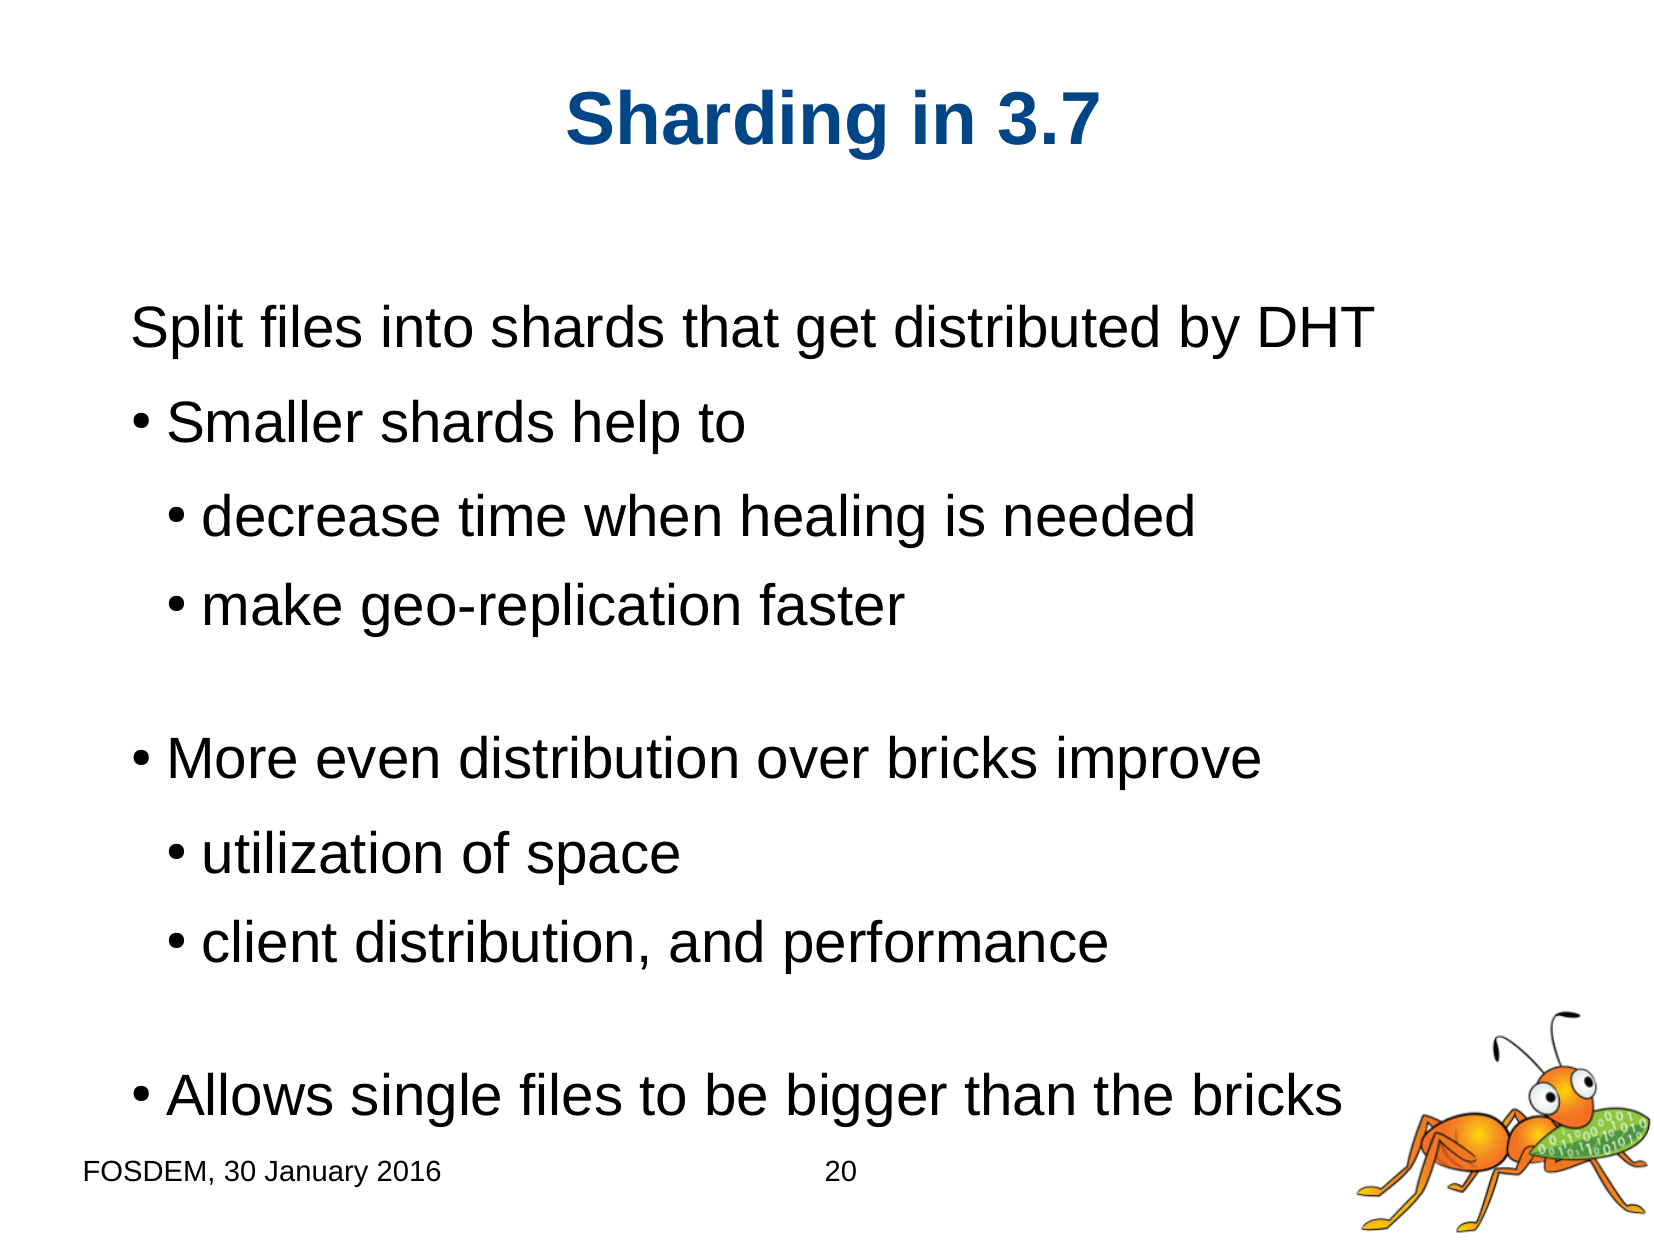

Sharding in 3.7
# Split files into shards that get distributed by DHT
Smaller shards help to
decrease time when healing is needed
make geo-replication faster
More even distribution over bricks improve
utilization of space
client distribution, and performance
Allows single files to be bigger than the bricks
FOSDEM, 31 January 2015
20